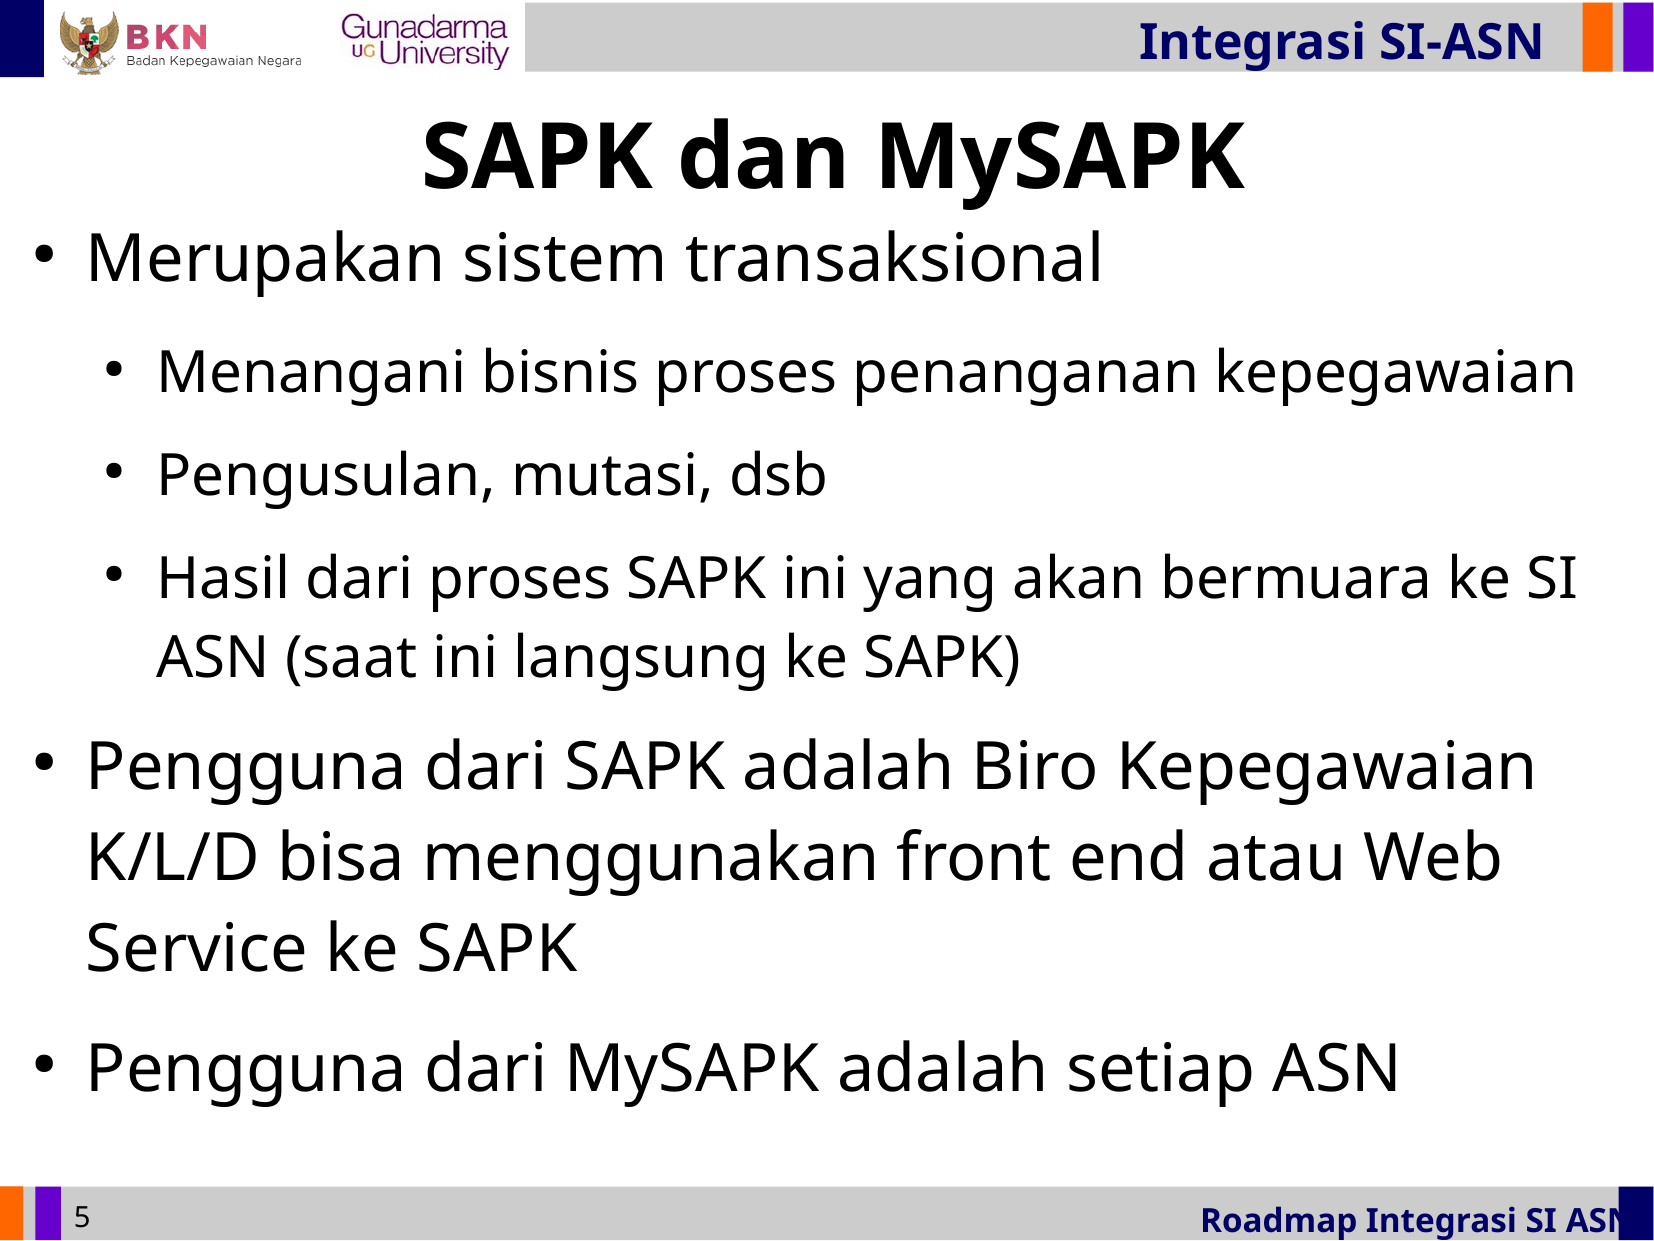

# SAPK dan MySAPK
Merupakan sistem transaksional
Menangani bisnis proses penanganan kepegawaian
Pengusulan, mutasi, dsb
Hasil dari proses SAPK ini yang akan bermuara ke SI ASN (saat ini langsung ke SAPK)
Pengguna dari SAPK adalah Biro Kepegawaian K/L/D bisa menggunakan front end atau Web Service ke SAPK
Pengguna dari MySAPK adalah setiap ASN